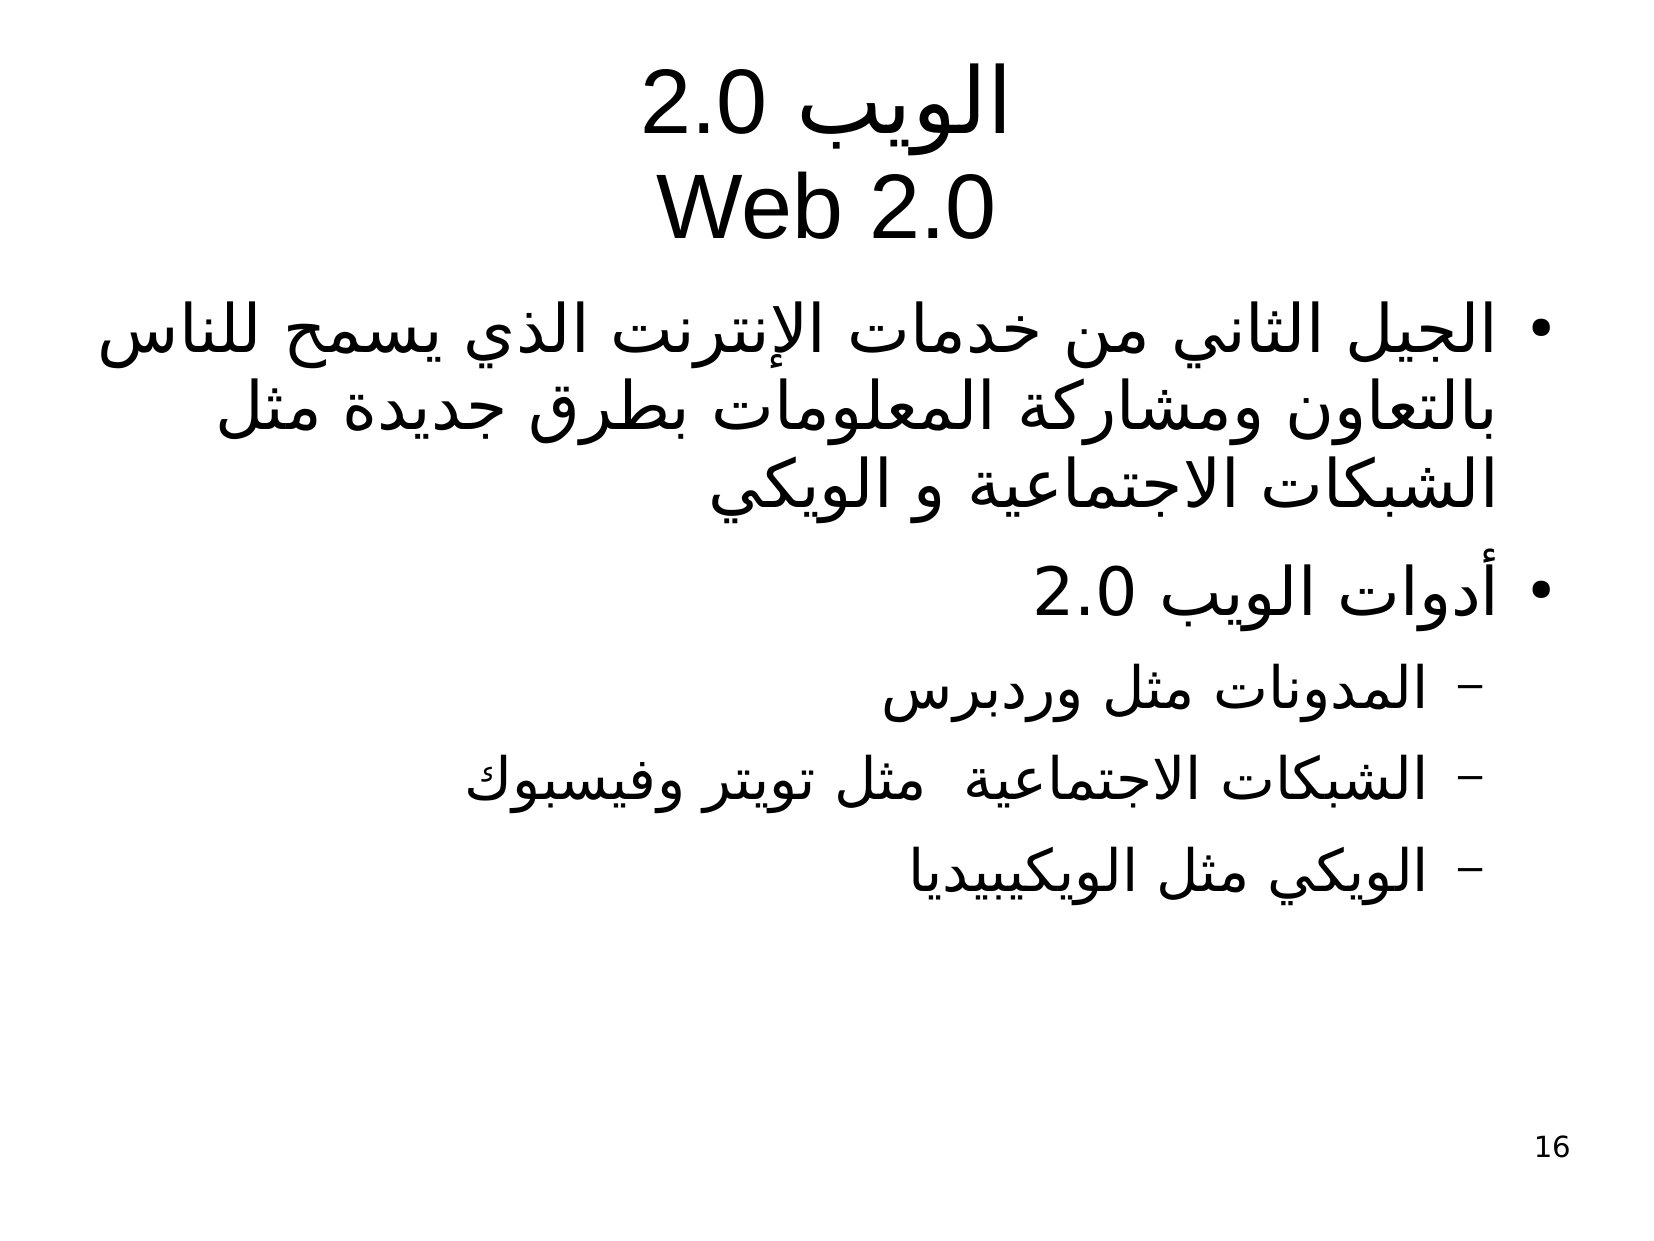

# الويب 2.0 Web 2.0
الجيل الثاني من خدمات الإنترنت الذي يسمح للناس بالتعاون ومشاركة المعلومات بطرق جديدة مثل الشبكات الاجتماعية و الويكي
أدوات الويب 2.0
المدونات مثل وردبرس
الشبكات الاجتماعية مثل تويتر وفيسبوك
الويكي مثل الويكيبيديا
16